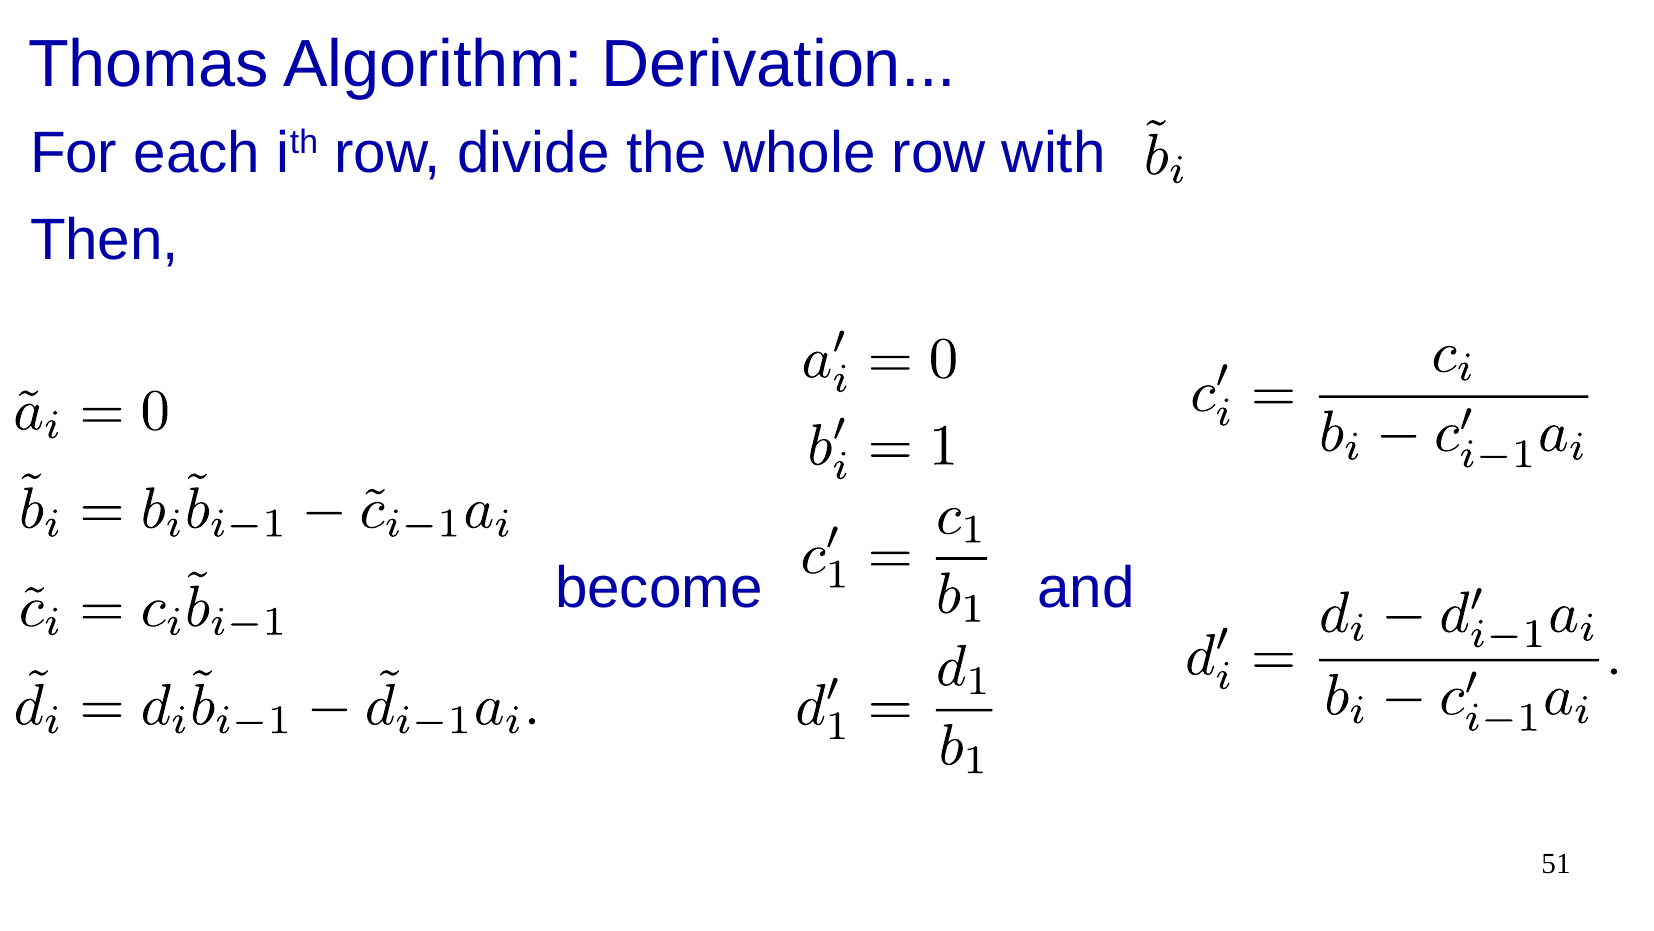

# Thomas Algorithm: Derivation...
For each ith row, divide the whole row with
Then,
 							become				 and
51